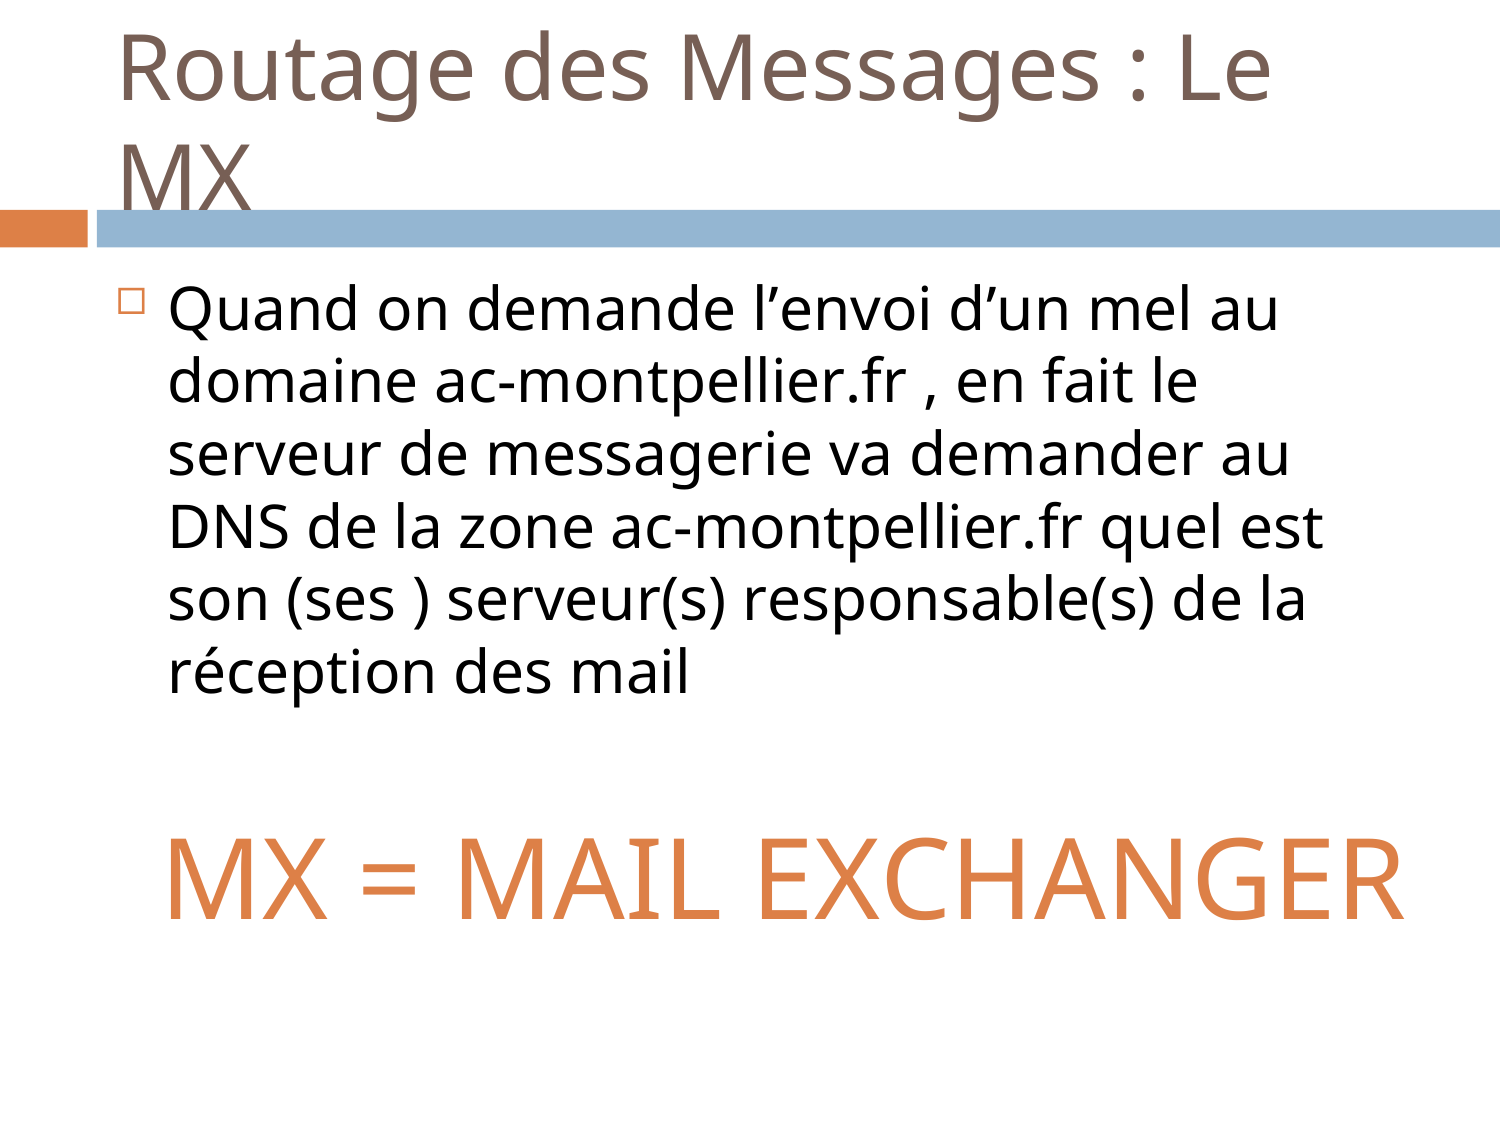

# Routage des Messages : Le MX
Quand on demande l’envoi d’un mel au domaine ac-montpellier.fr , en fait le serveur de messagerie va demander au DNS de la zone ac-montpellier.fr quel est son (ses ) serveur(s) responsable(s) de la réception des mail
 MX = MAIL EXCHANGER